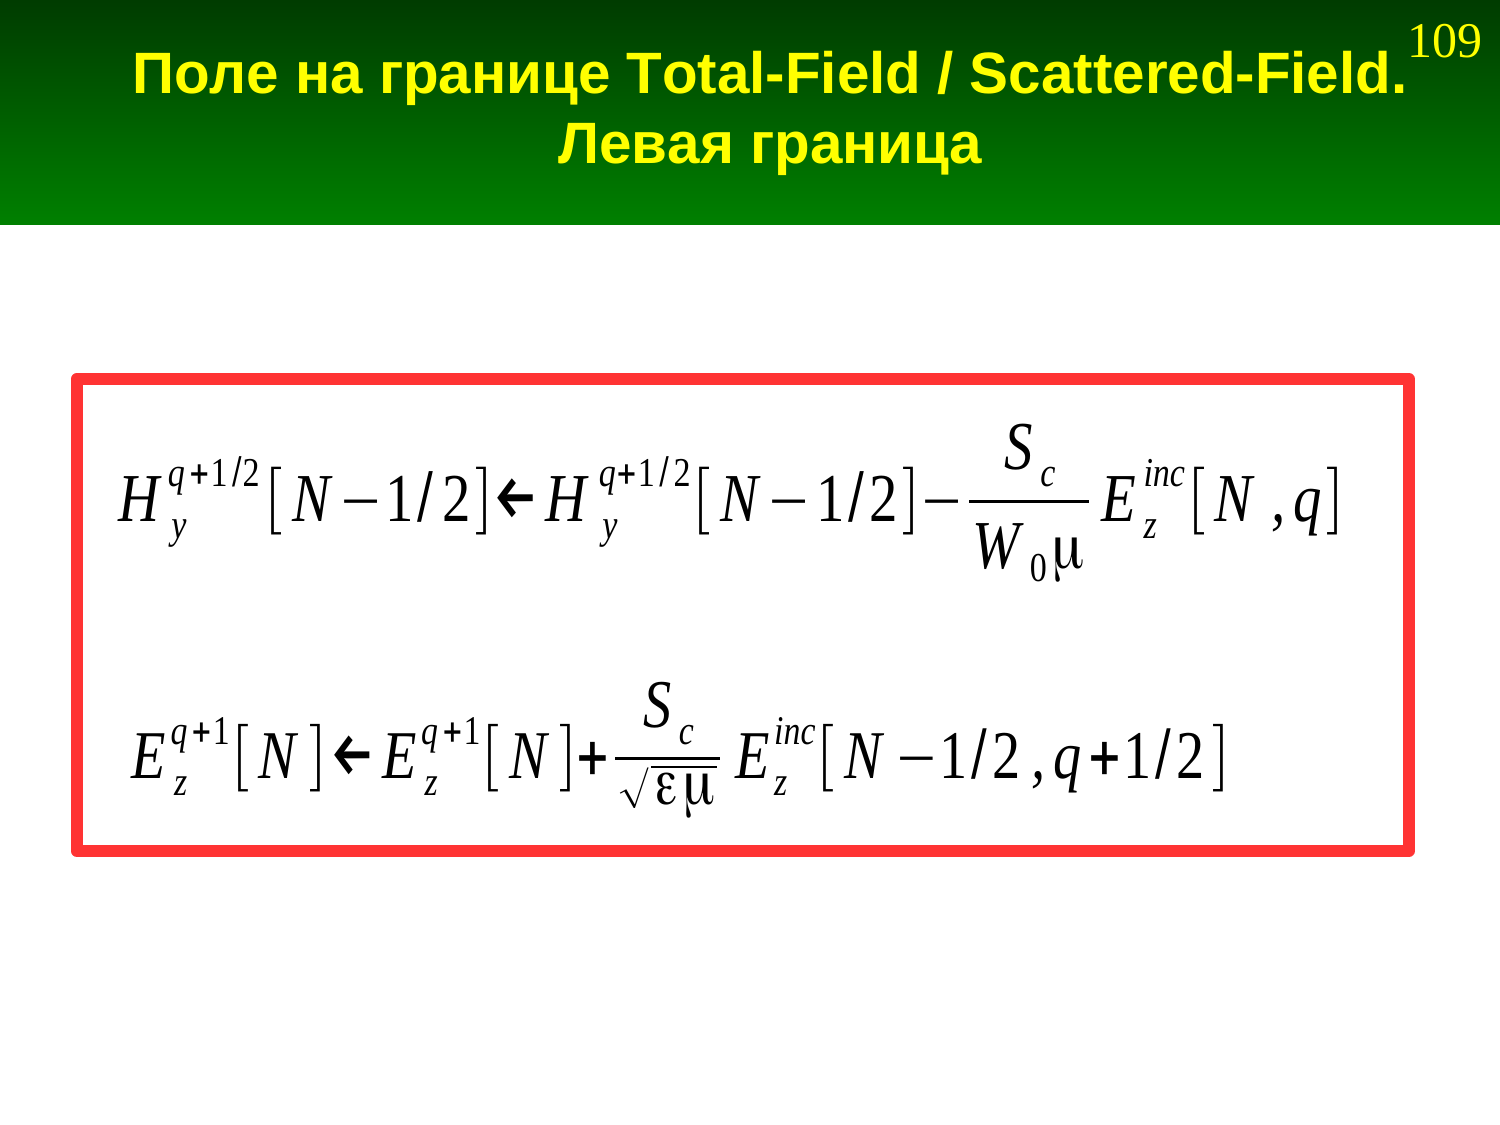

# Поле на границе Total-Field / Scattered-Field. Левая граница